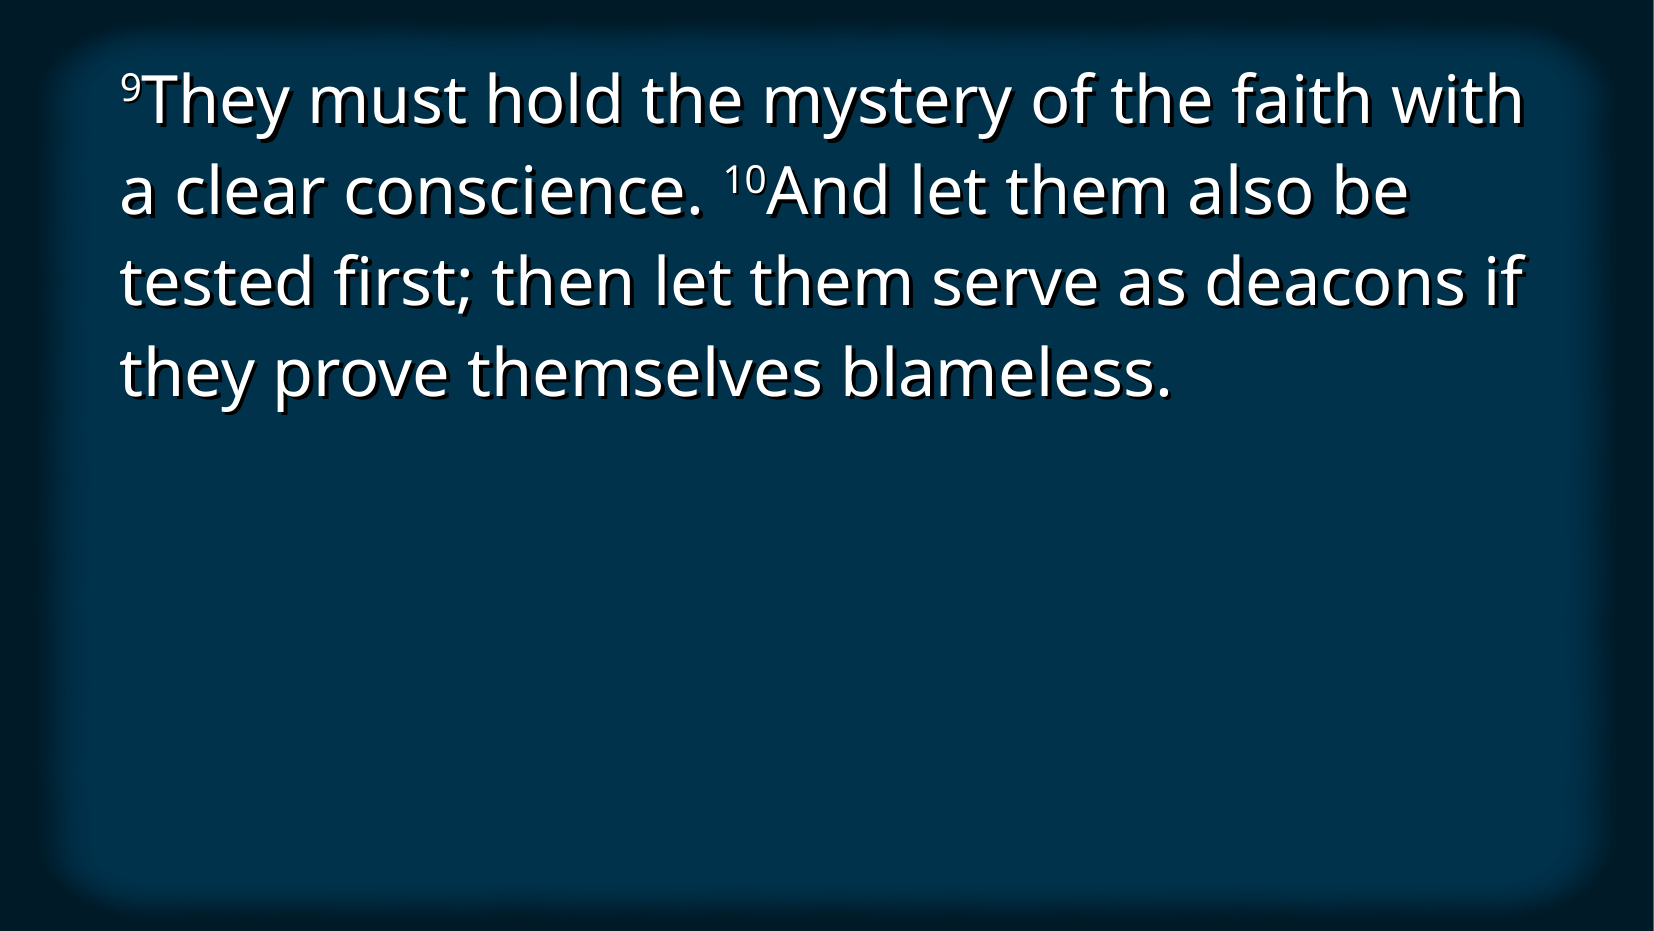

9They must hold the mystery of the faith with a clear conscience. 10And let them also be tested first; then let them serve as deacons if they prove themselves blameless.